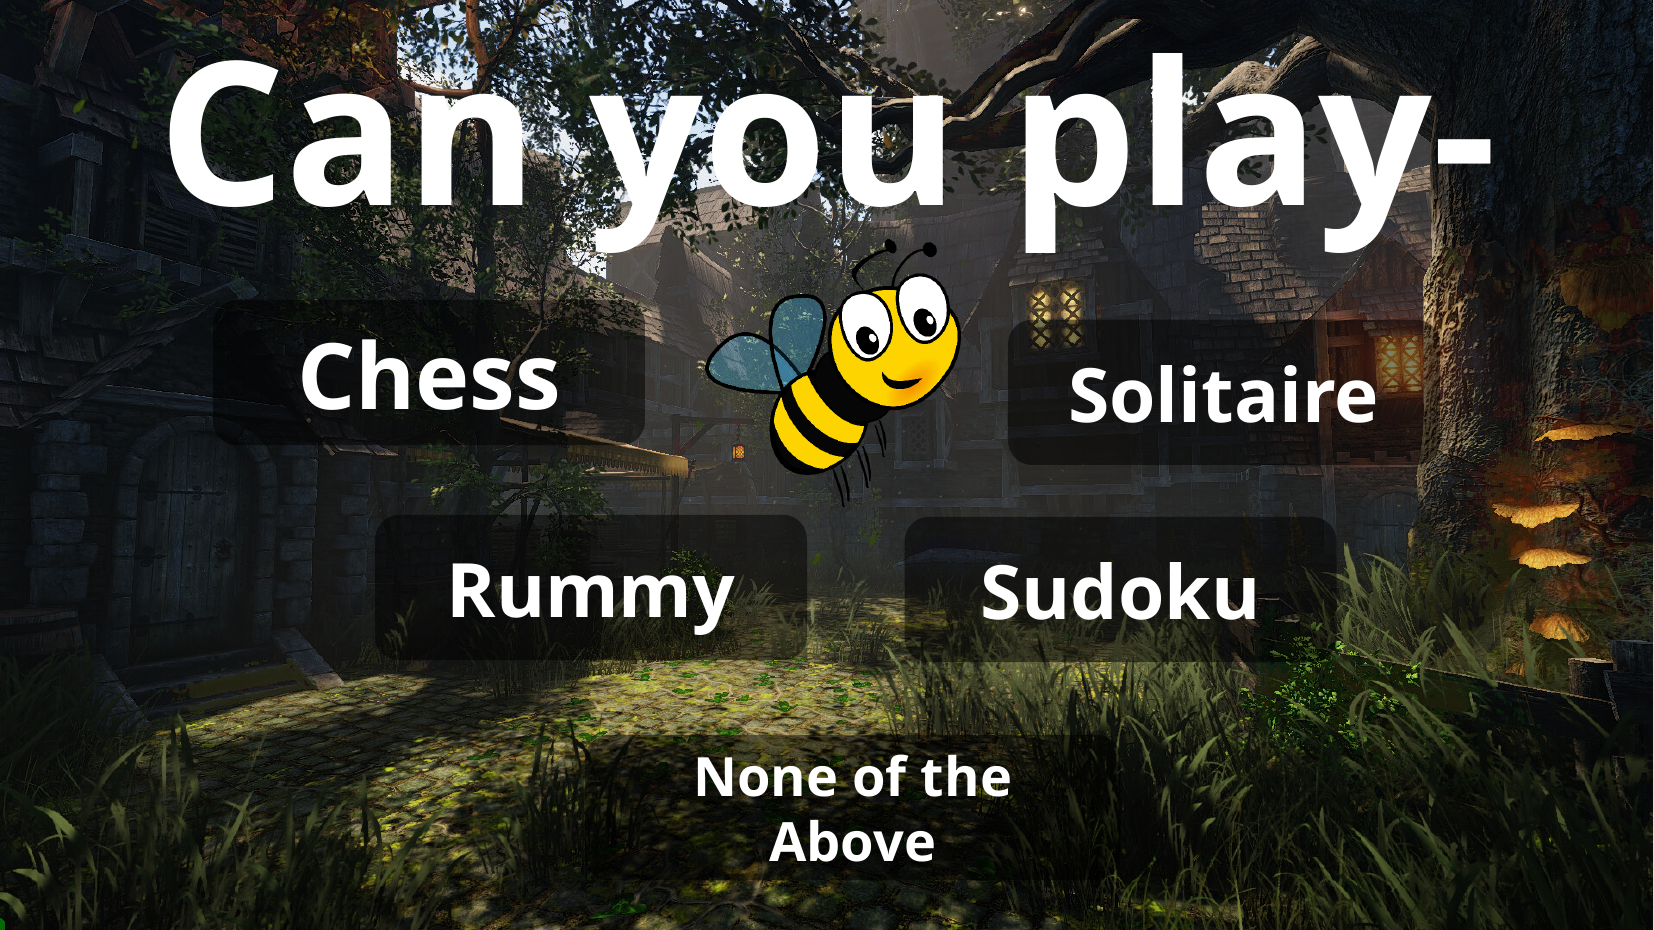

Can you play-
Chess
Solitaire
Rummy
Sudoku
None of the Above
#